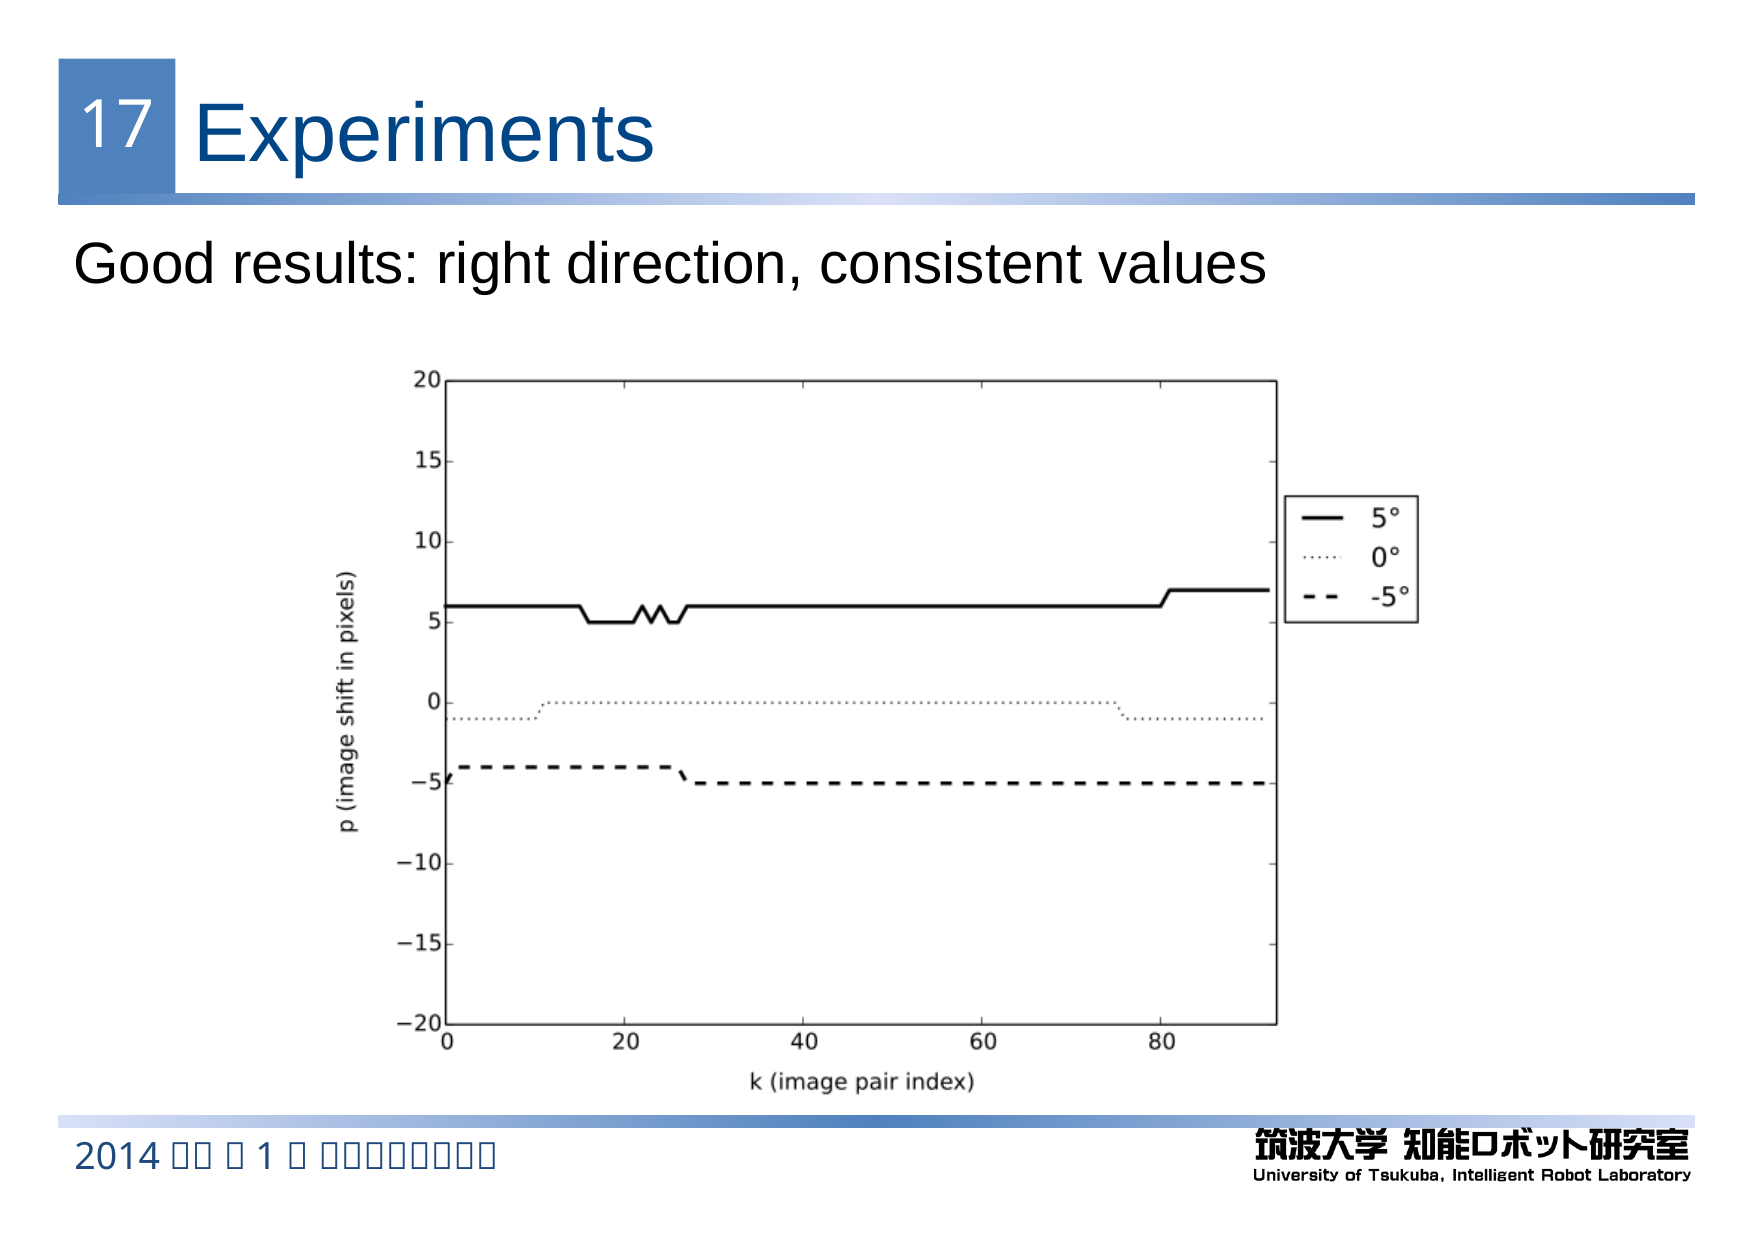

# Experiments
Good results: right direction, consistent values